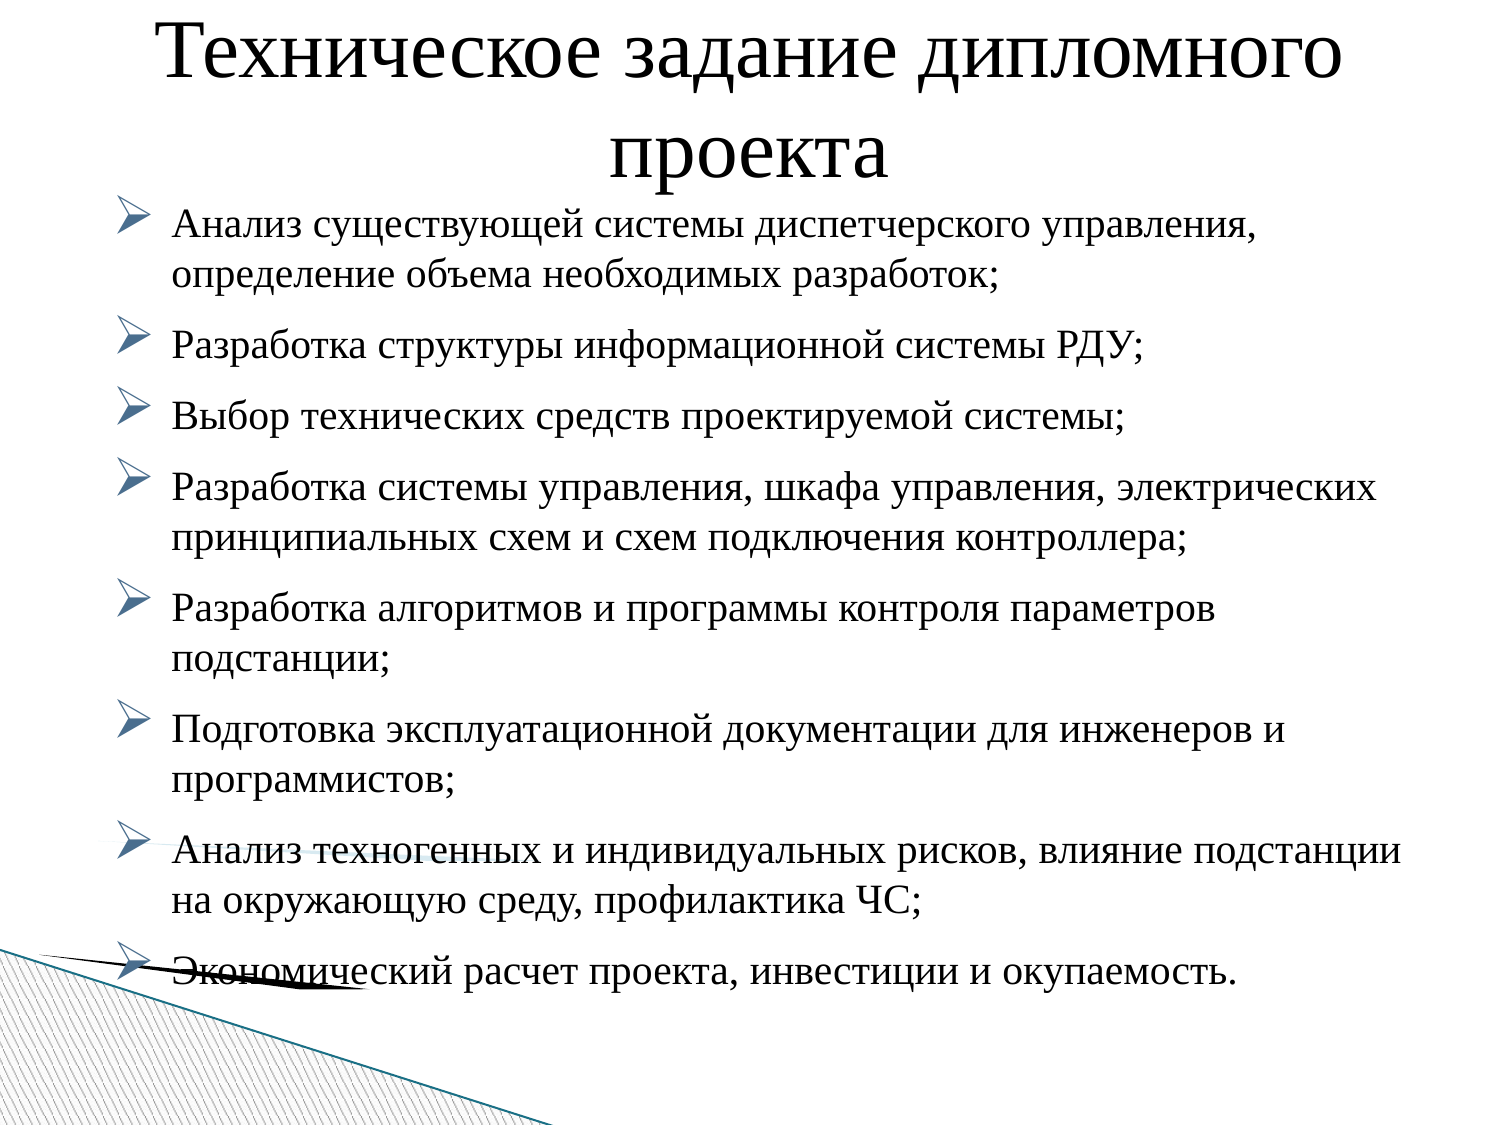

Техническое задание дипломного проекта
Анализ существующей системы диспетчерского управления, определение объема необходимых разработок;
Разработка структуры информационной системы РДУ;
Выбор технических средств проектируемой системы;
Разработка системы управления, шкафа управления, электрических принципиальных схем и схем подключения контроллера;
Разработка алгоритмов и программы контроля параметров подстанции;
Подготовка эксплуатационной документации для инженеров и программистов;
Анализ техногенных и индивидуальных рисков, влияние подстанции на окружающую среду, профилактика ЧС;
Экономический расчет проекта, инвестиции и окупаемость.